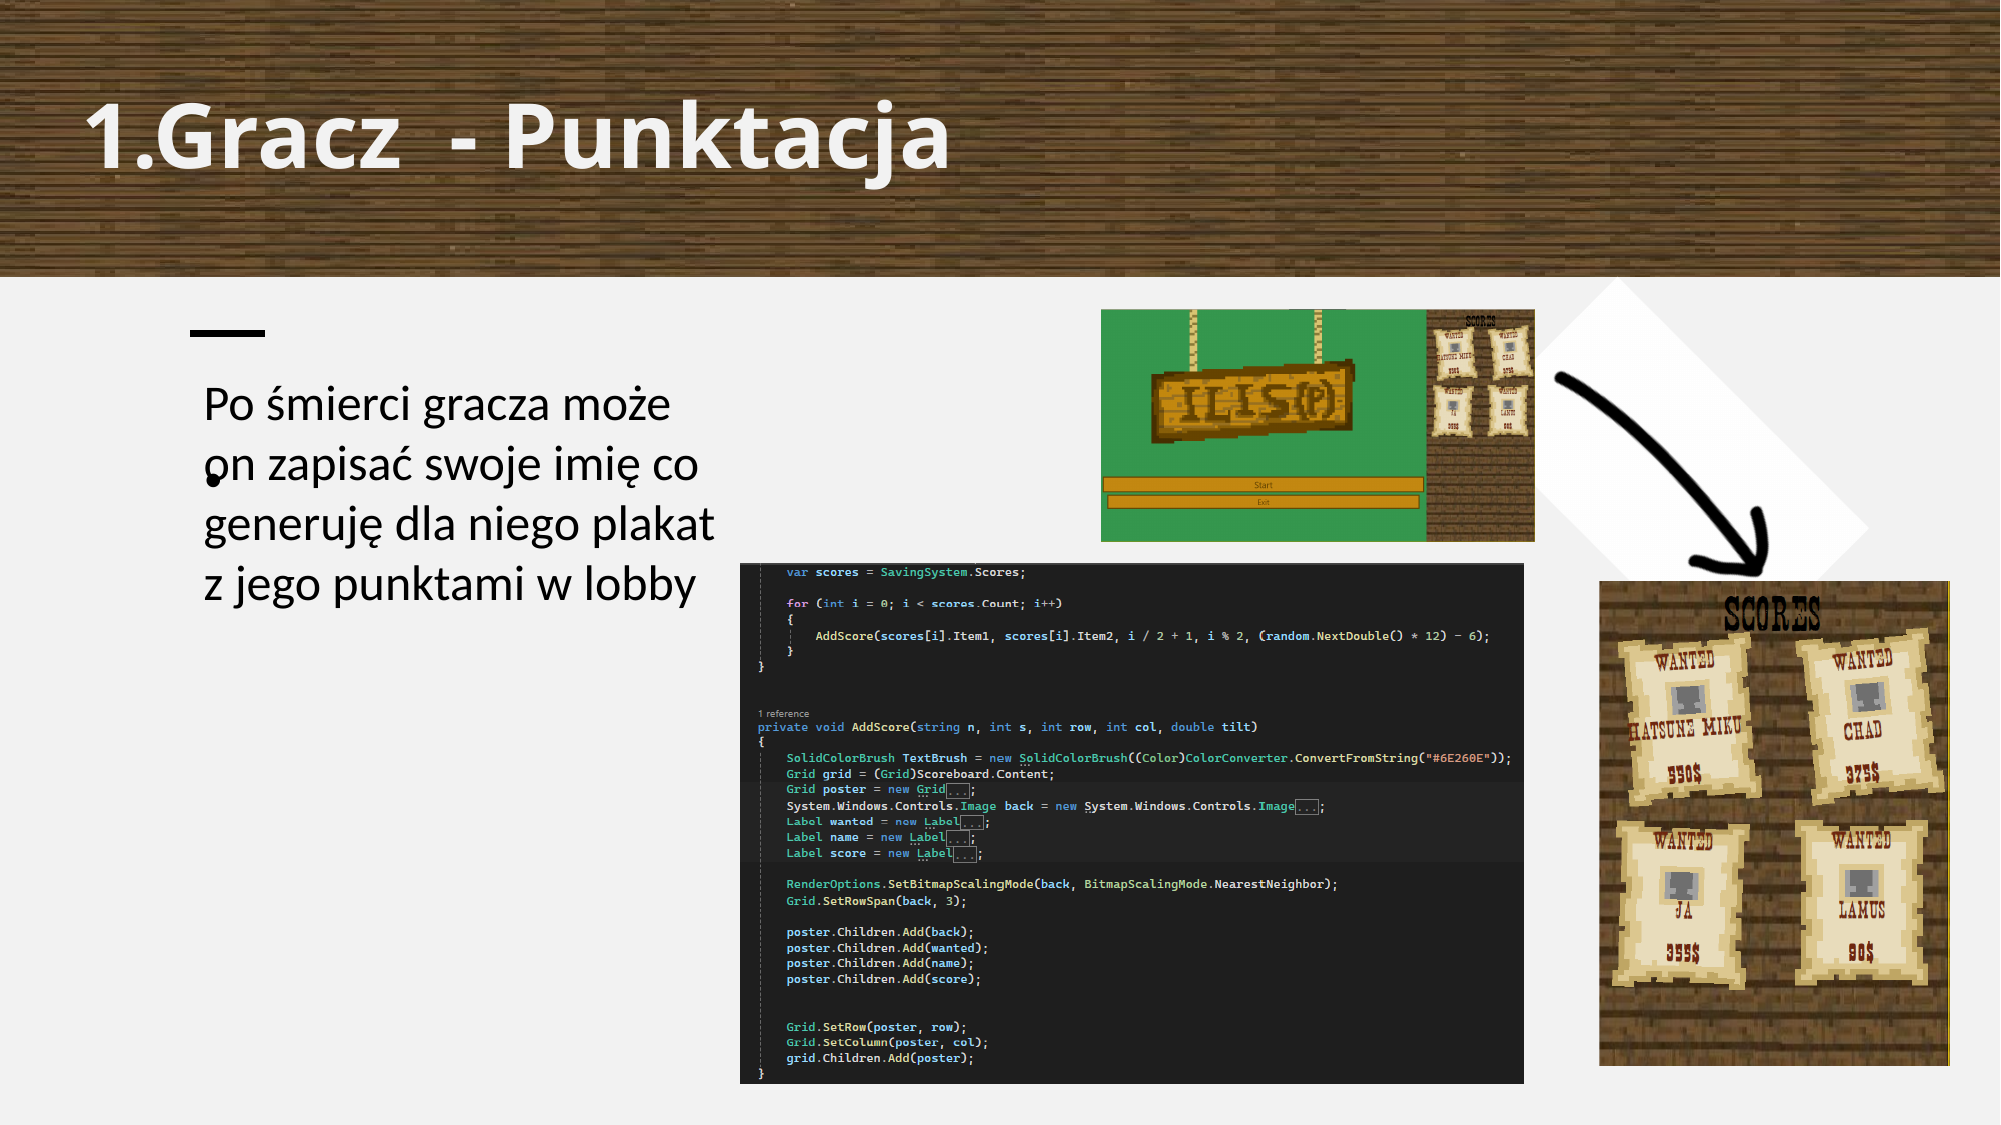

1.Gracz - Punktacja
Po śmierci gracza może on zapisać swoje imię co generuję dla niego plakat z jego punktami w lobby
#